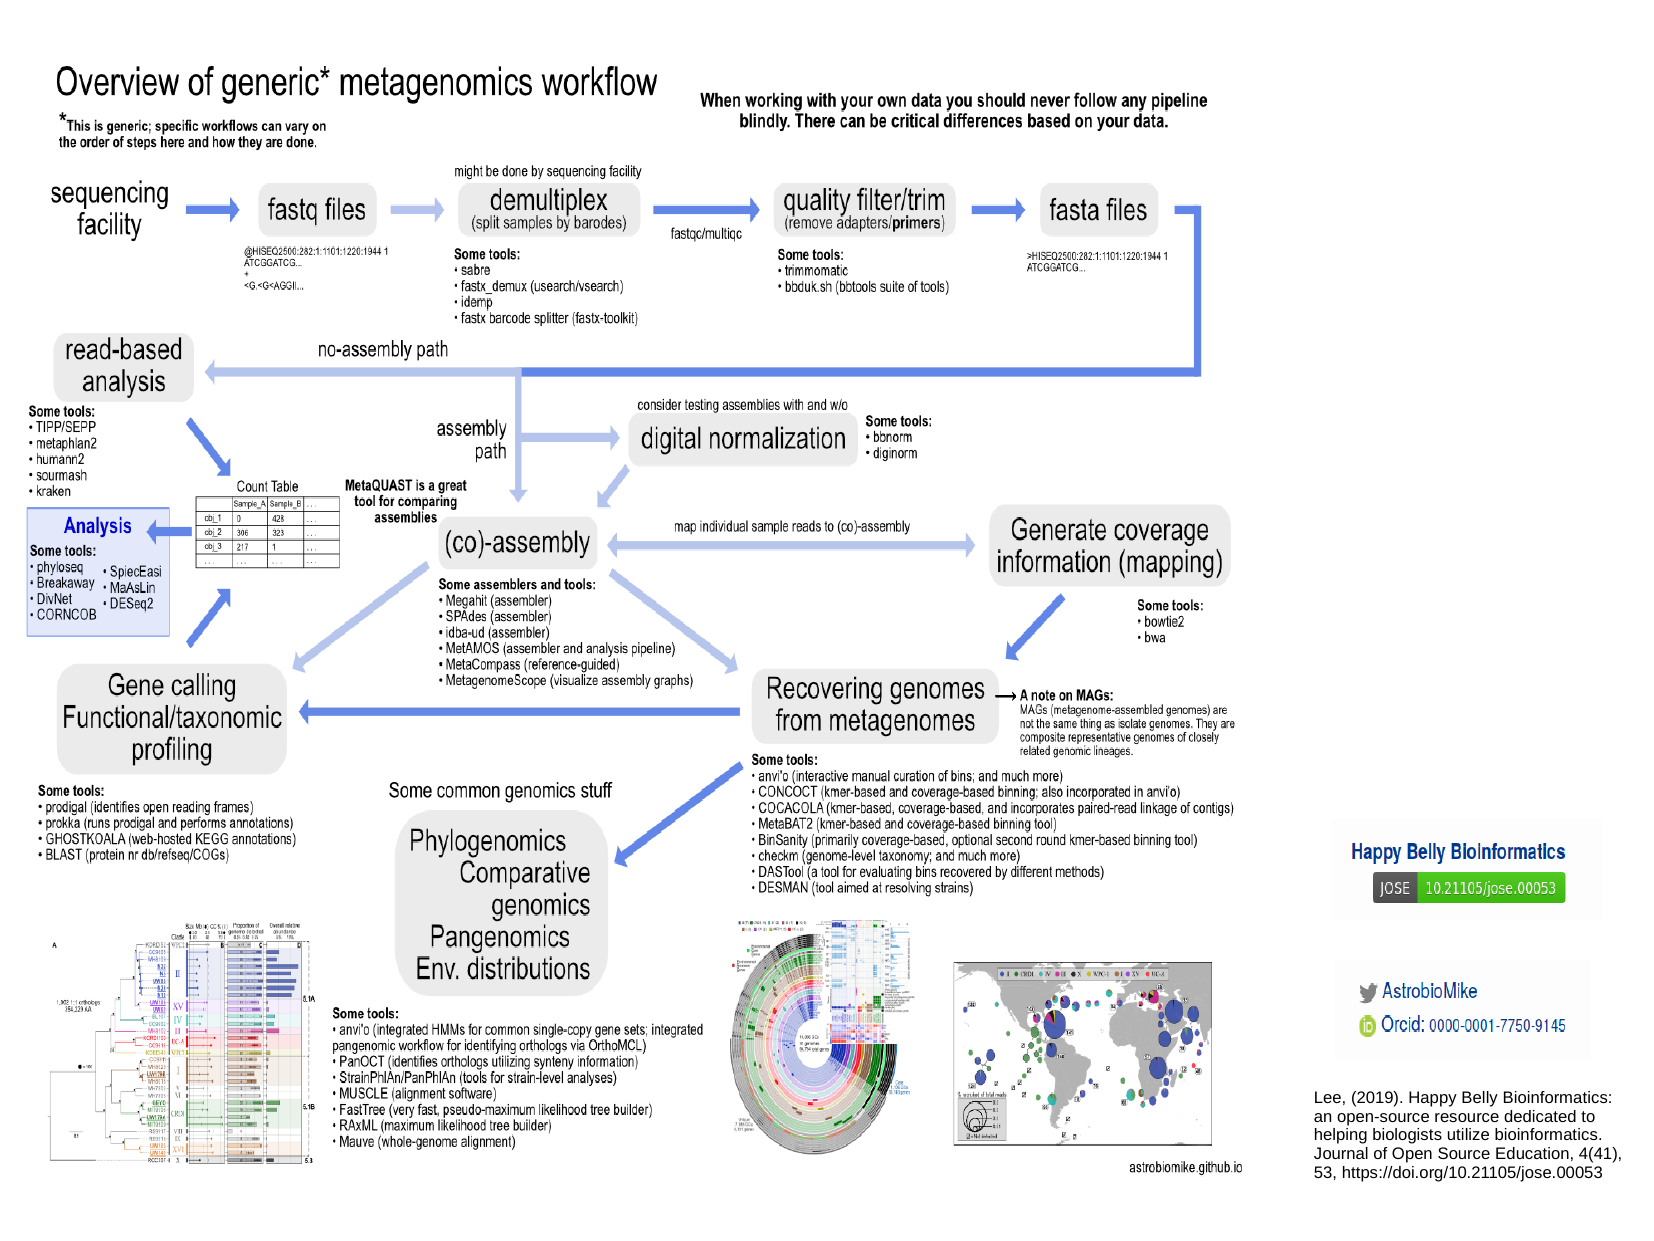

Lee, (2019). Happy Belly Bioinformatics: an open-source resource dedicated to helping biologists utilize bioinformatics. Journal of Open Source Education, 4(41), 53, https://doi.org/10.21105/jose.00053